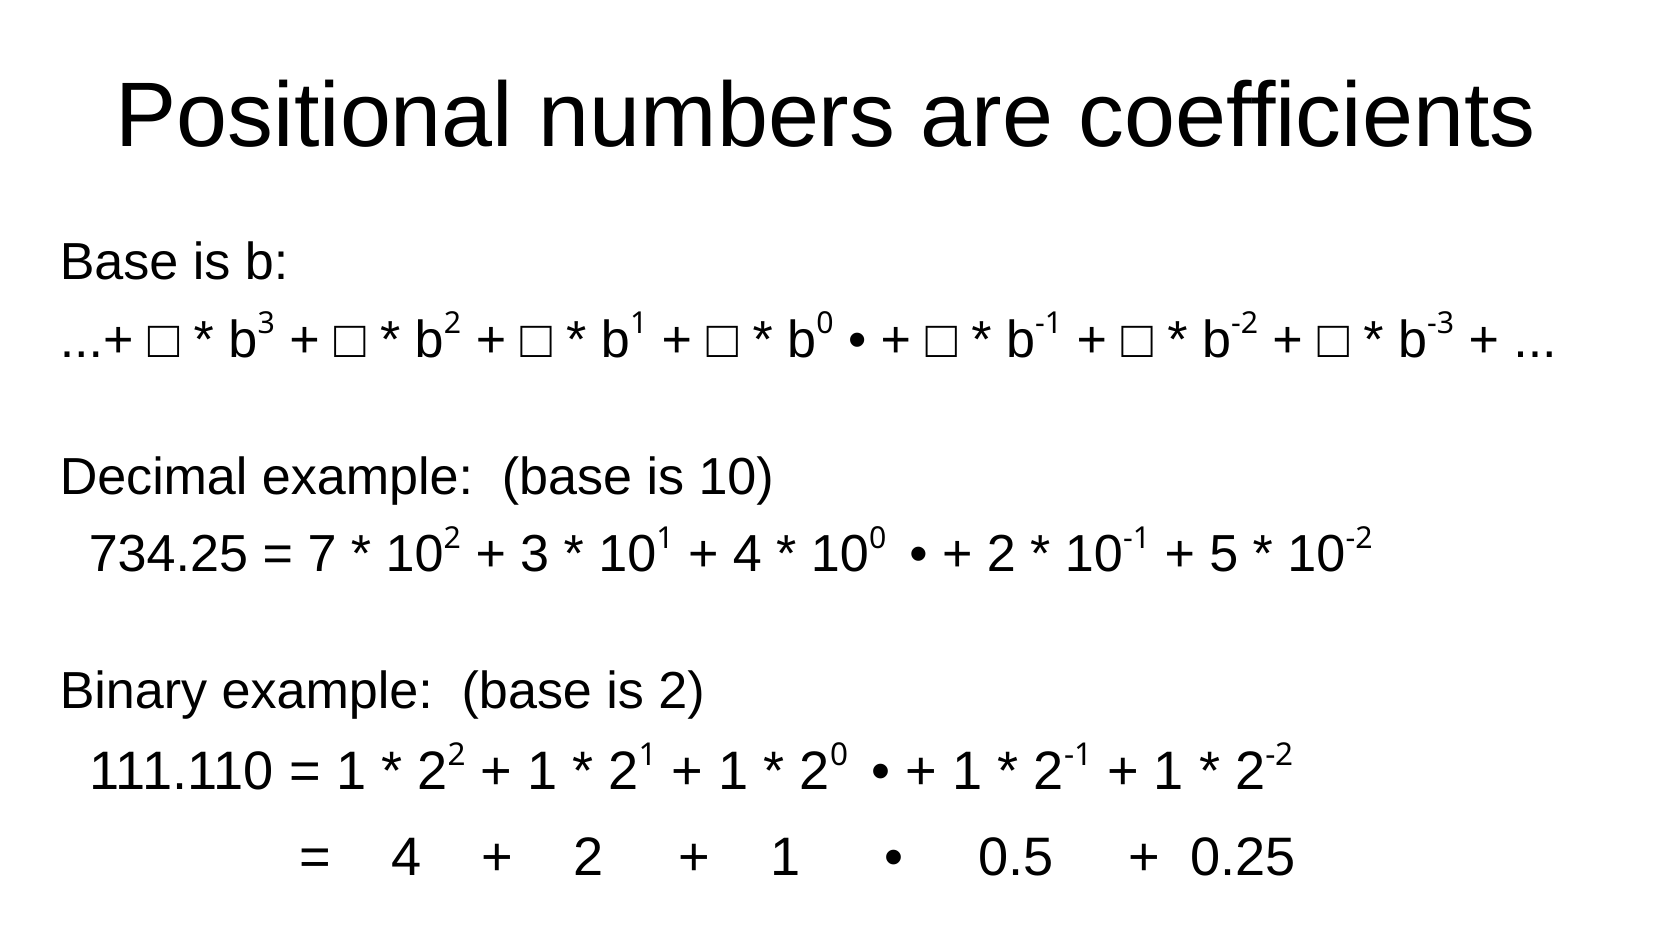

# Positional numbers are coefficients
Base is b:
...+ □ * b3 + □ * b2 + □ * b1 + □ * b0 • + □ * b-1 + □ * b-2 + □ * b-3 + ...
Decimal example: (base is 10)
 734.25 = 7 * 102 + 3 * 101 + 4 * 100 • + 2 * 10-1 + 5 * 10-2
Binary example: (base is 2)
 111.110 = 1 * 22 + 1 * 21 + 1 * 20 • + 1 * 2-1 + 1 * 2-2
 = 4 + 2 + 1 • 0.5 + 0.25